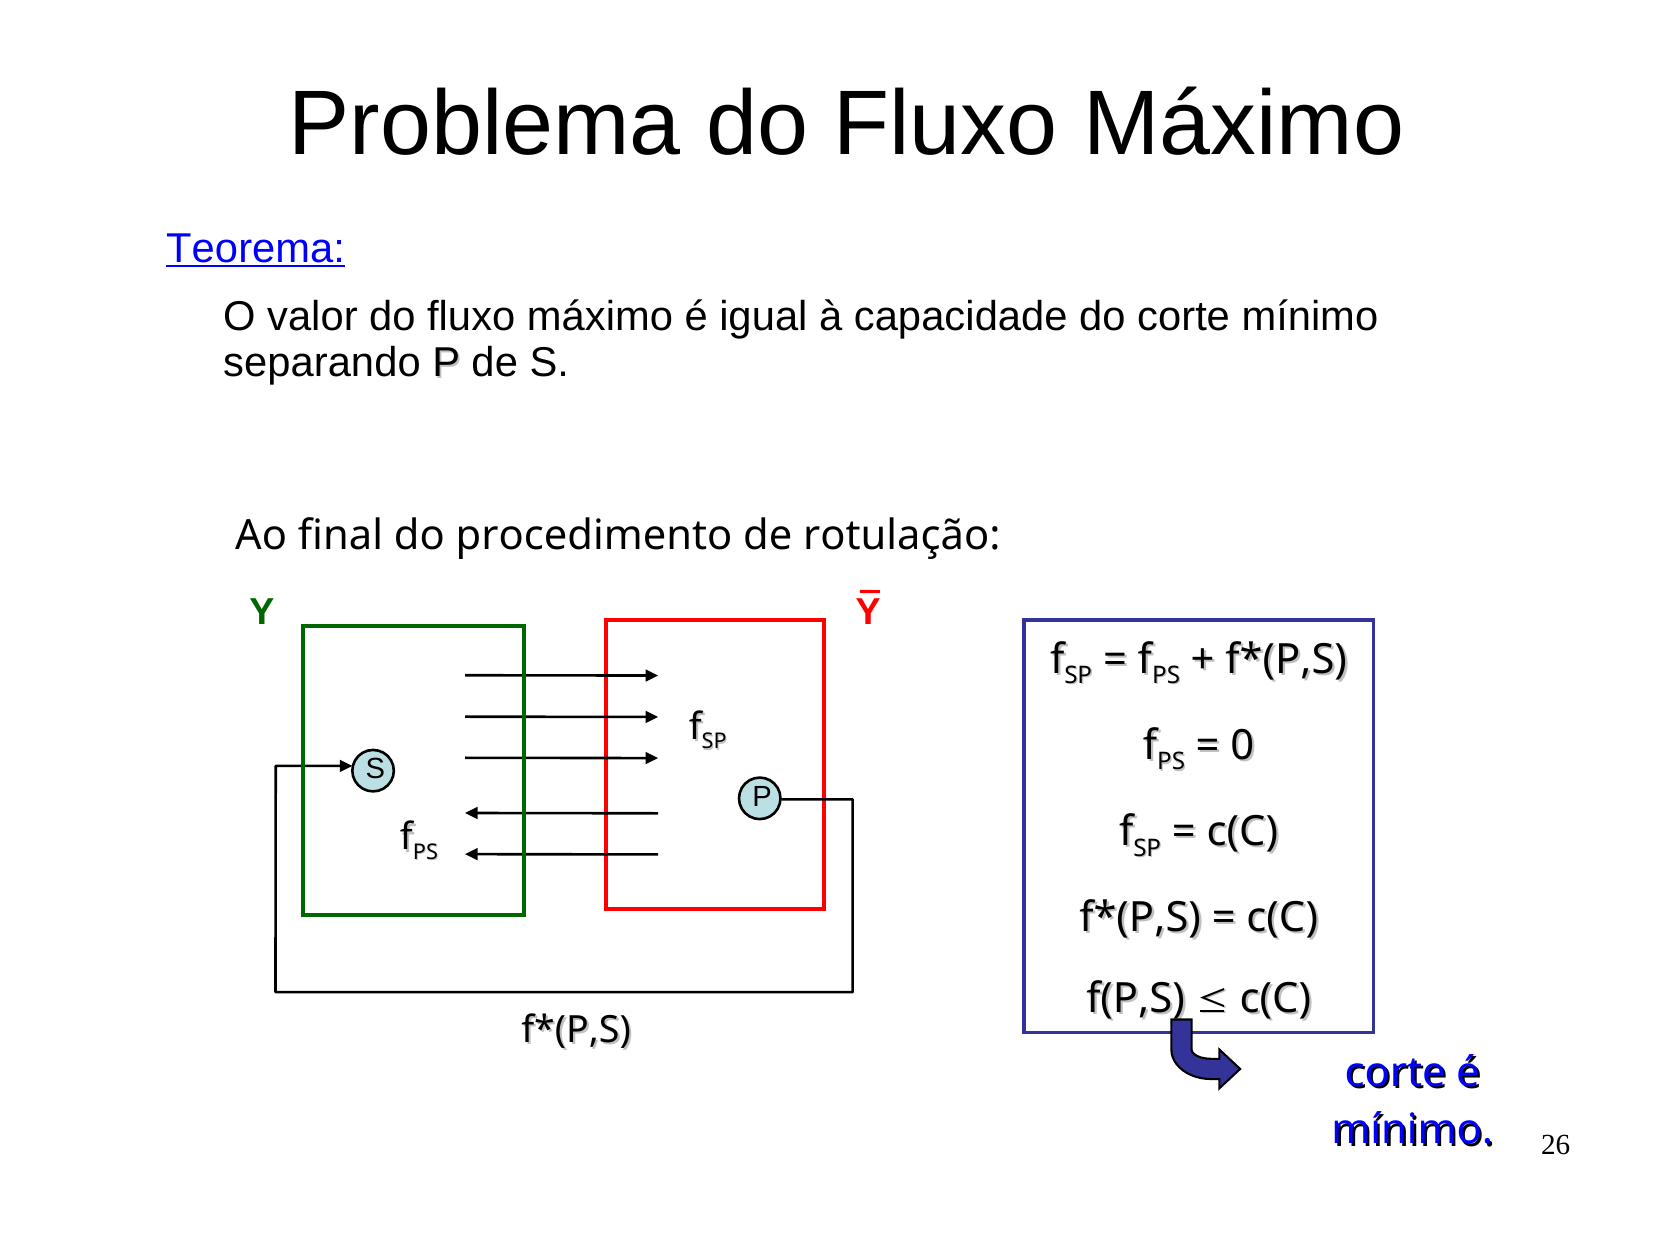

# Problema do Fluxo Máximo
Teorema:
	O valor do fluxo máximo é igual à capacidade do corte mínimo separando P de S.
Ao final do procedimento de rotulação:
Y
Y
fSP
S
P
fPS
f*(P,S)‏
fSP = fPS + f*(P,S)‏
fPS = 0
fSP = c(C)‏
f*(P,S) = c(C)‏
f(P,S)  c(C)‏
corte é mínimo.
26